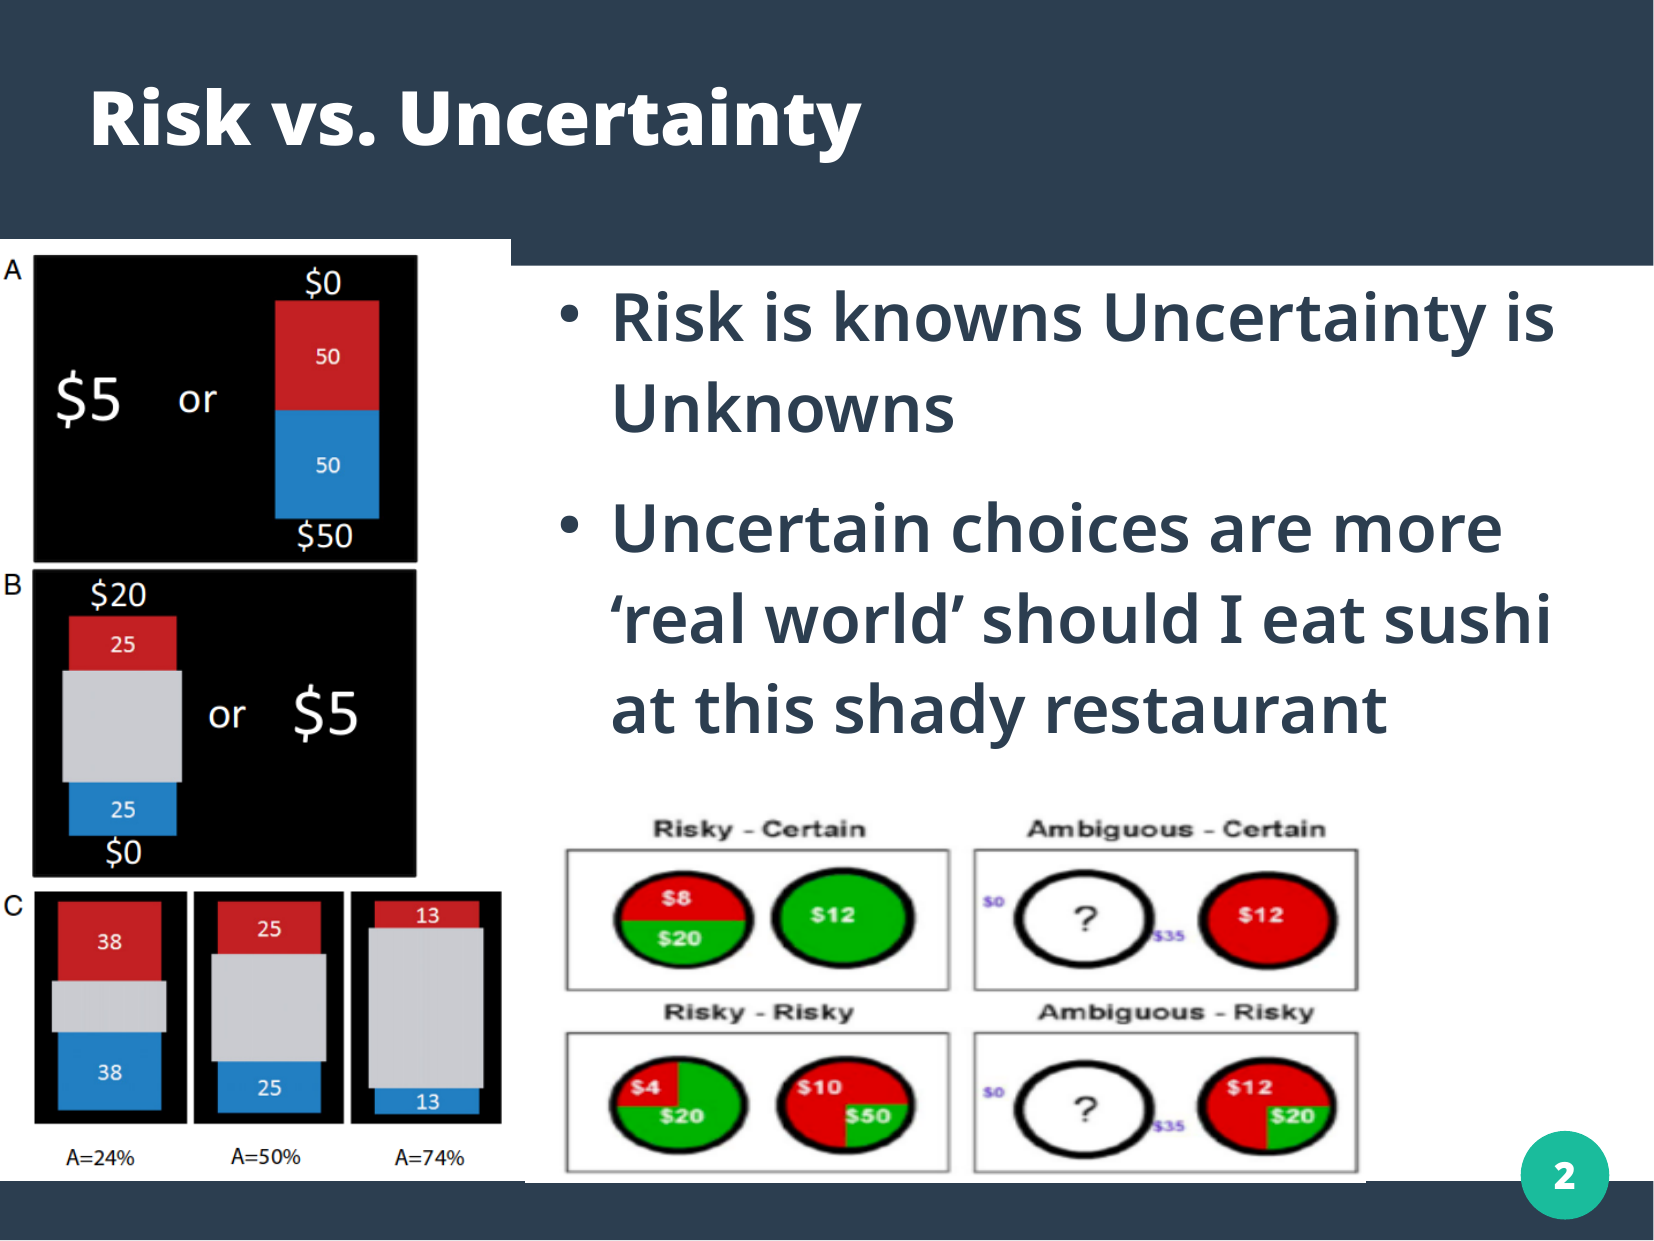

# Risk vs. Uncertainty
Risk is knowns Uncertainty is Unknowns
Uncertain choices are more ‘real world’ should I eat sushi at this shady restaurant
2